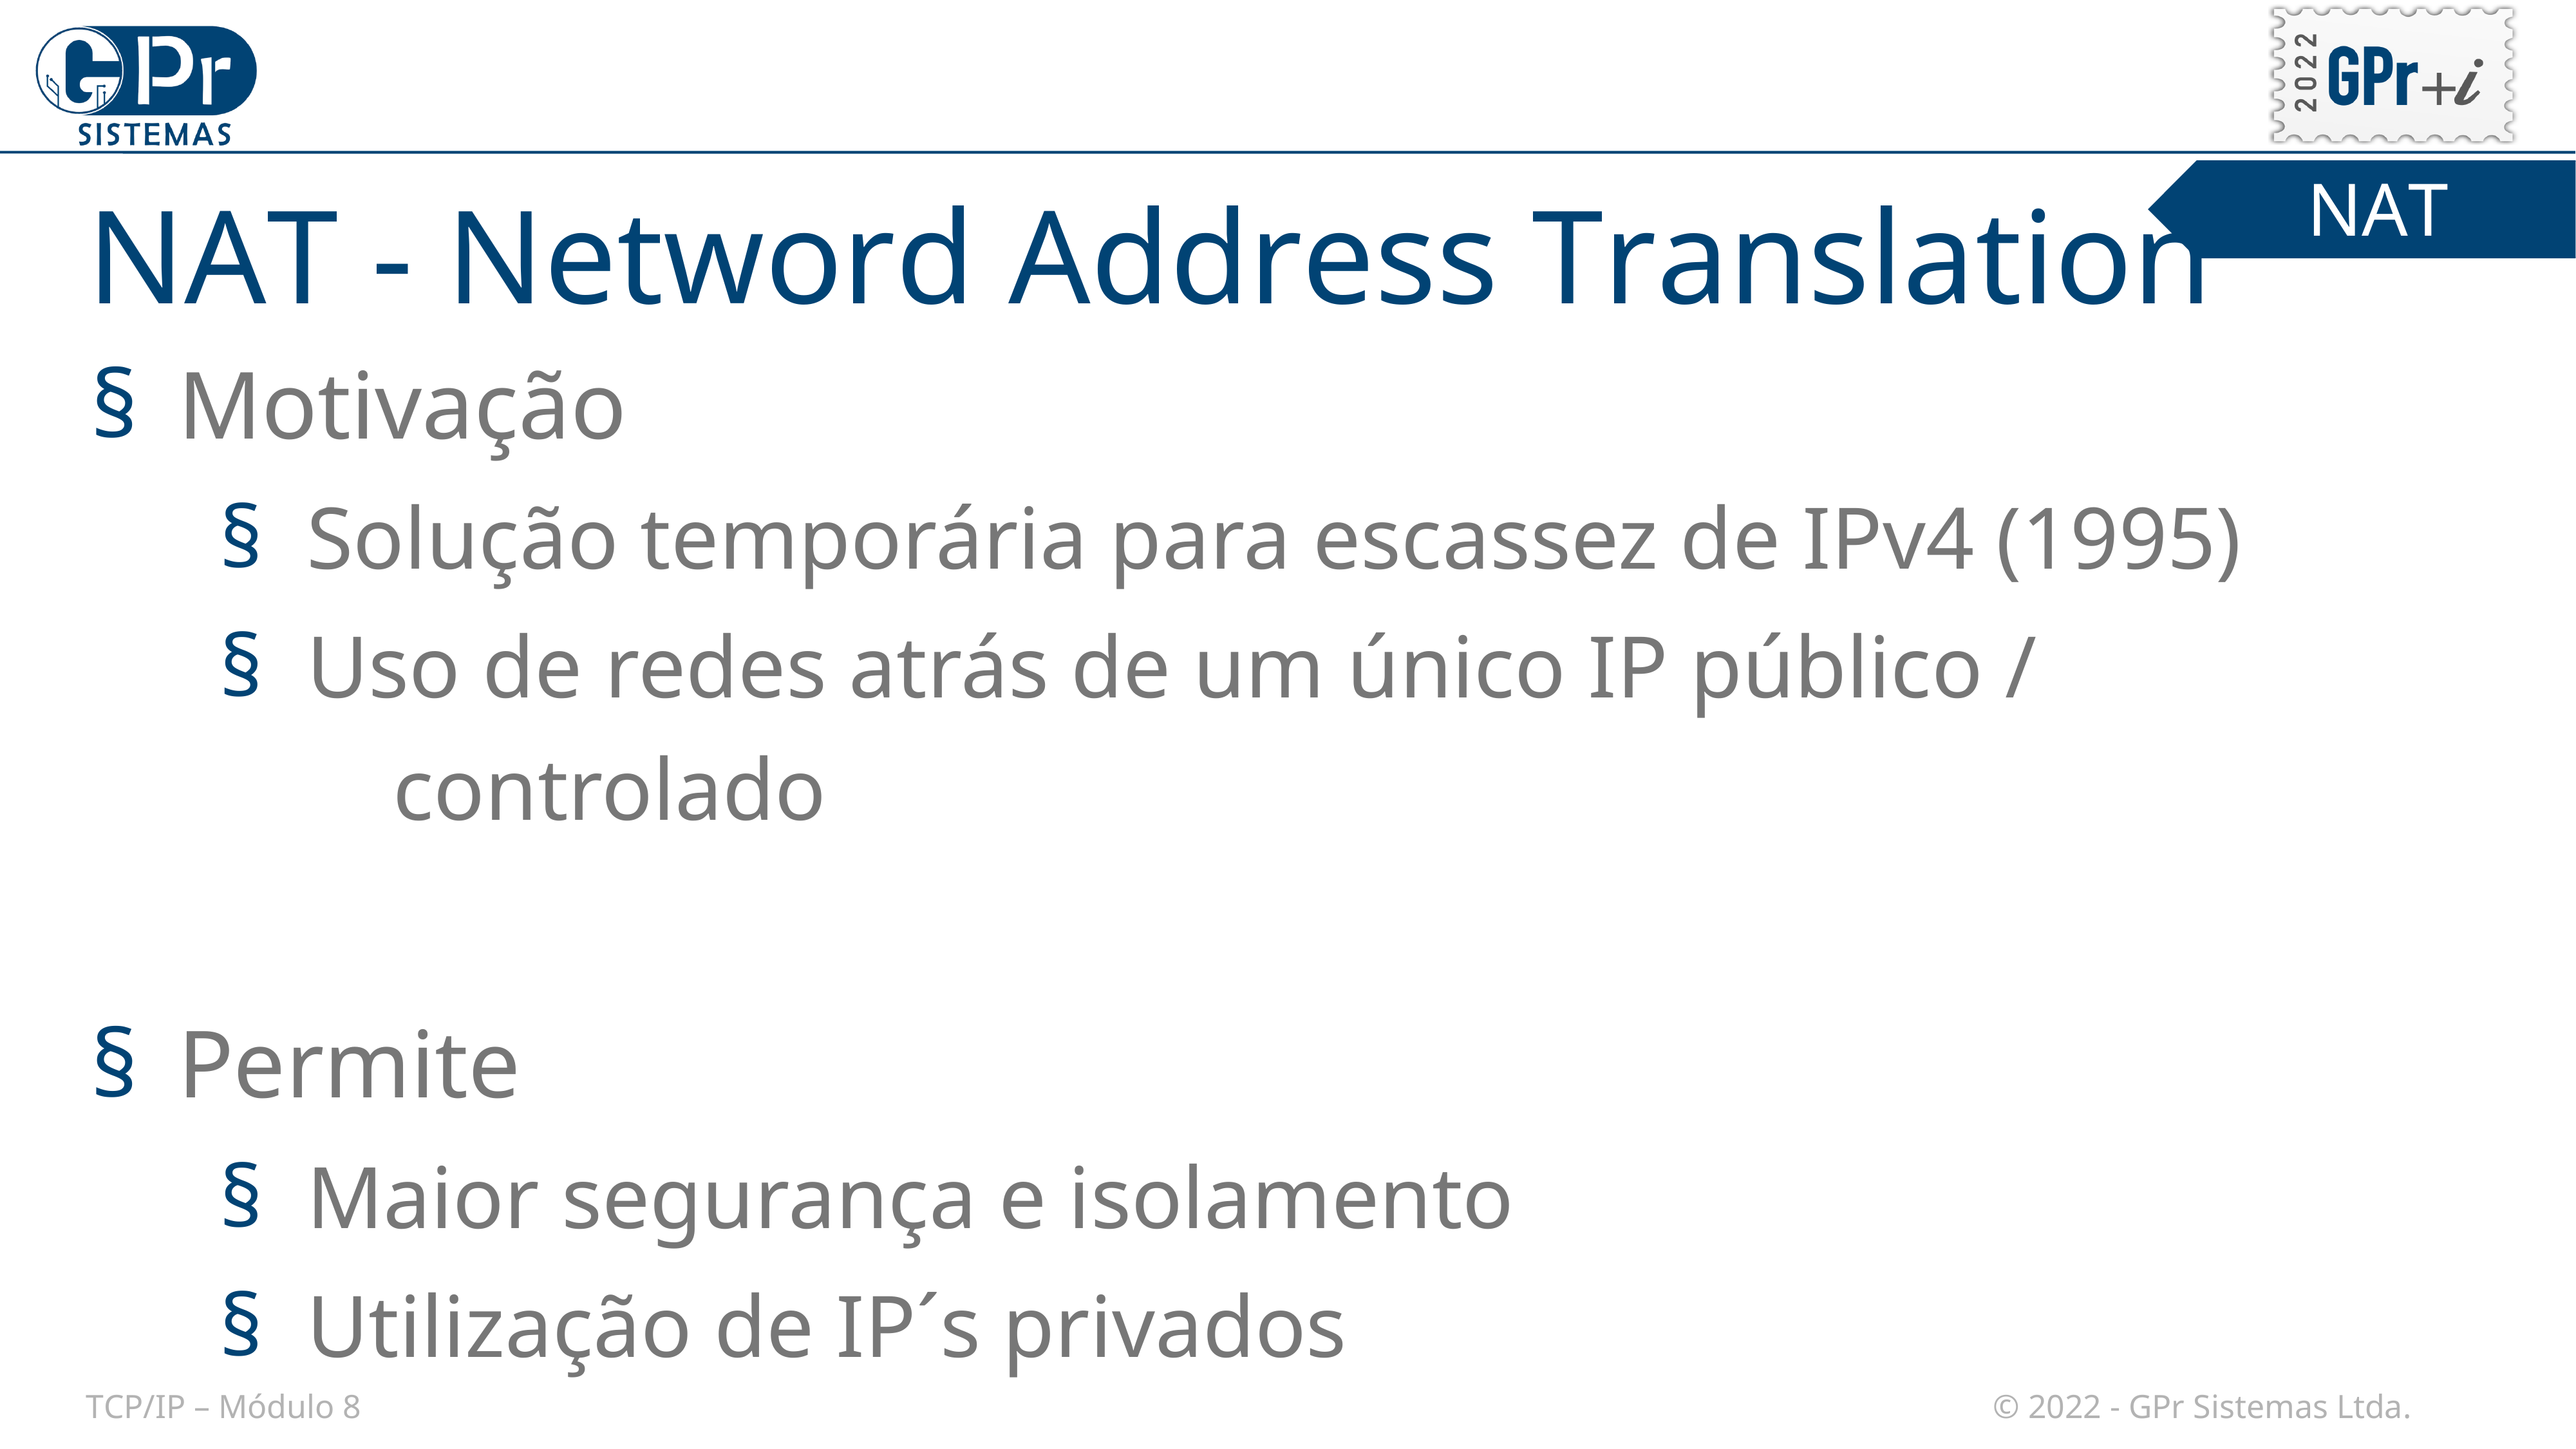

NAT
NAT - Netword Address Translation
# Motivação
Solução temporária para escassez de IPv4 (1995)
Uso de redes atrás de um único IP público / controlado
Permite
Maior segurança e isolamento
Utilização de IP´s privados